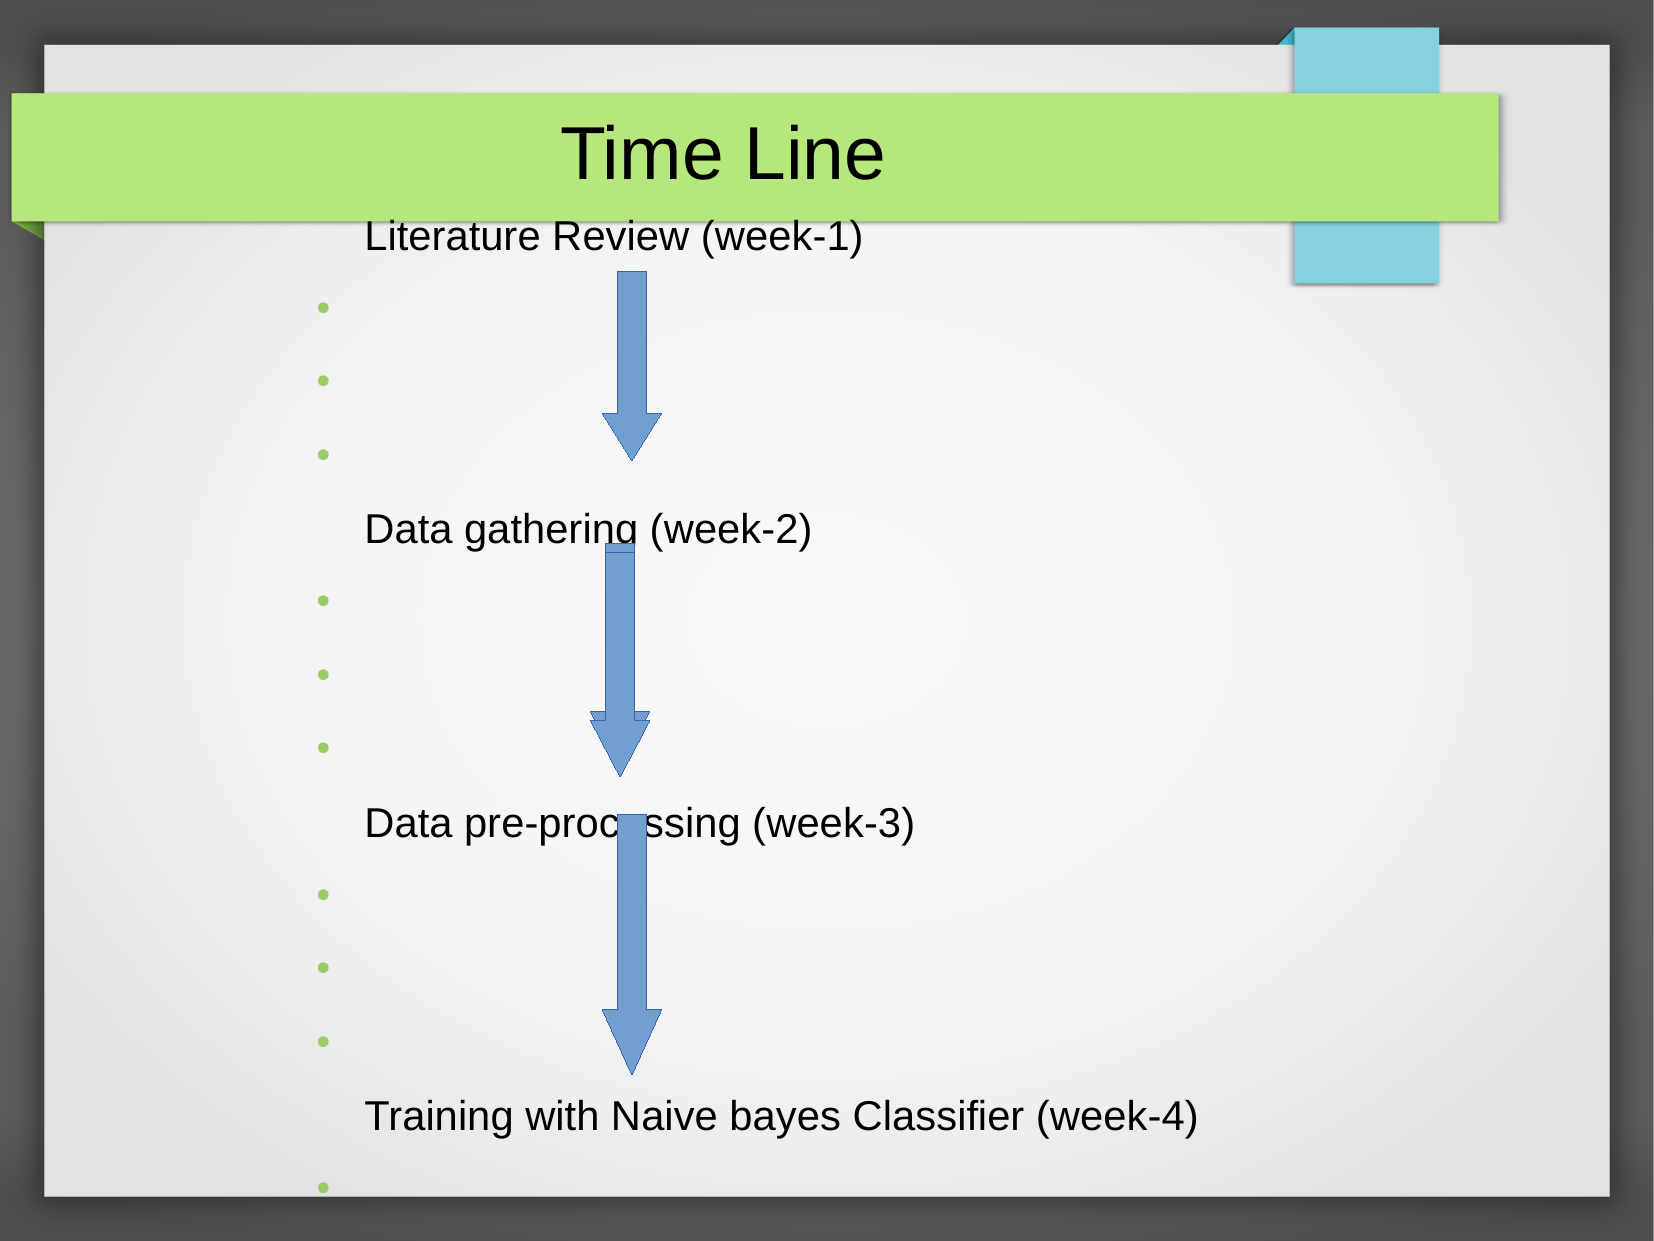

# Time Line
Literature Review (week-1)
Data gathering (week-2)
Data pre-processing (week-3)
Training with Naive bayes Classifier (week-4)